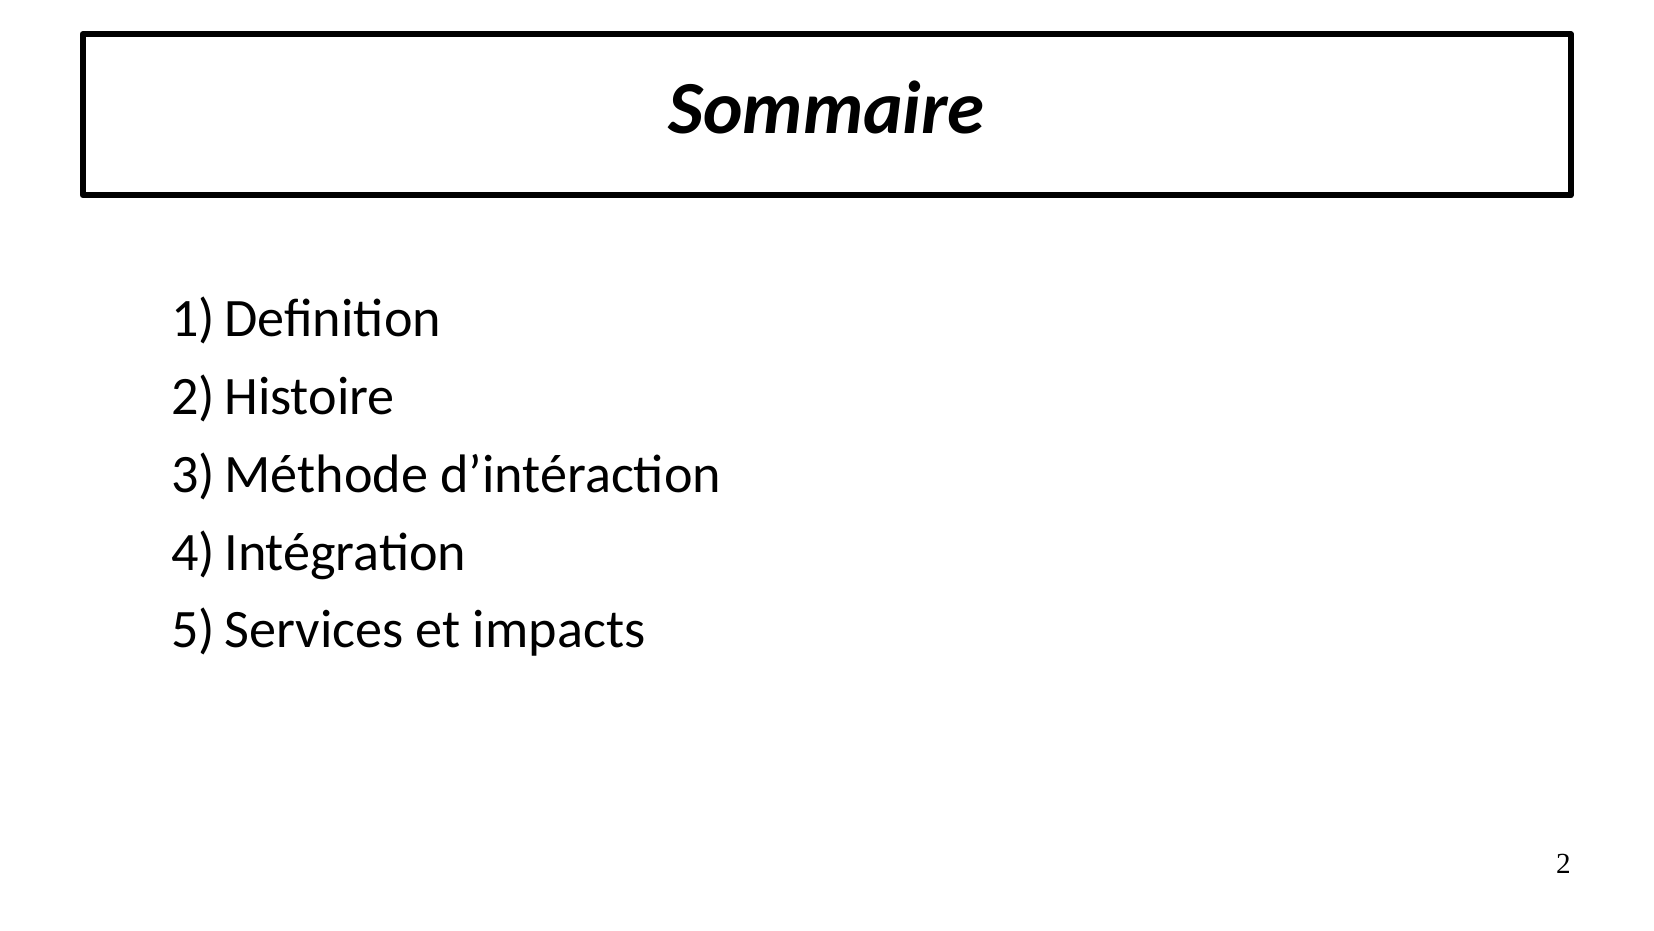

# Sommaire
Definition
Histoire
Méthode d’intéraction
Intégration
Services et impacts
2